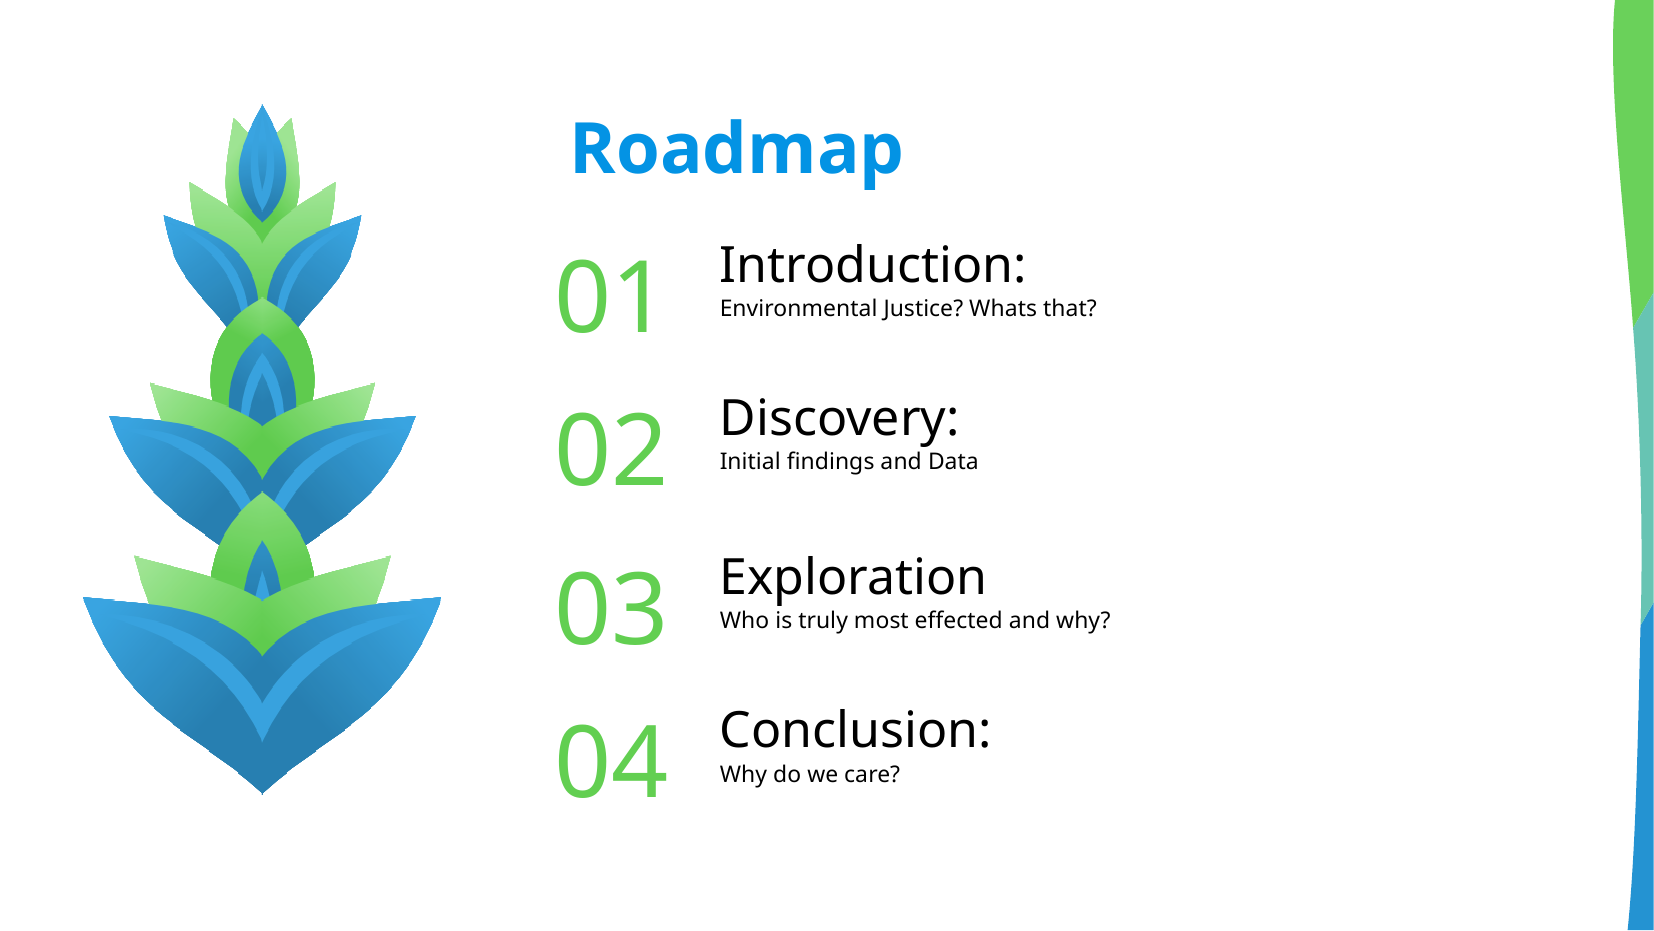

Roadmap
01
Introduction:
Environmental Justice? Whats that?
02
Discovery:
Initial findings and Data
03
Exploration
Who is truly most effected and why?
04
Conclusion:
Why do we care?